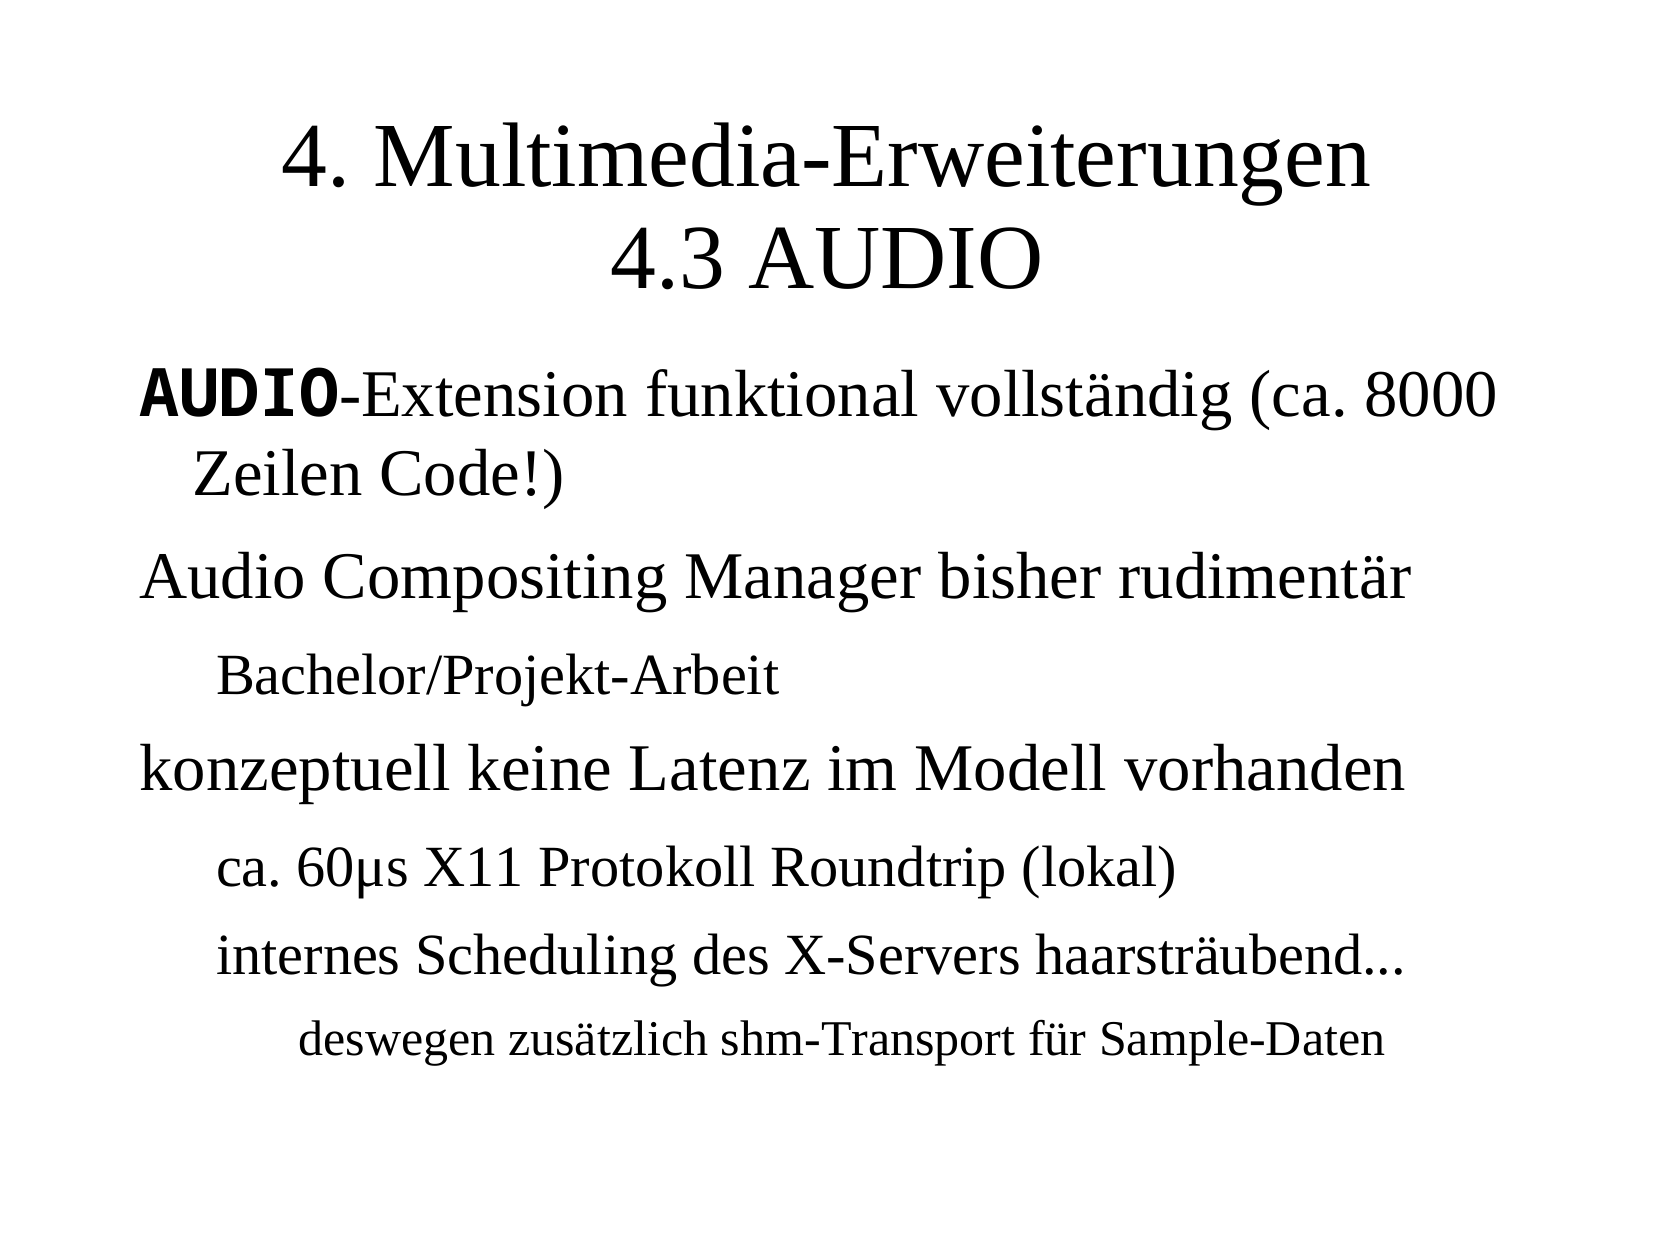

# 4. Multimedia-Erweiterungen 4.3 AUDIO
AUDIO-Extension funktional vollständig (ca. 8000 Zeilen Code!)
Audio Compositing Manager bisher rudimentär
Bachelor/Projekt-Arbeit
konzeptuell keine Latenz im Modell vorhanden
ca. 60μs X11 Protokoll Roundtrip (lokal)
internes Scheduling des X-Servers haarsträubend...
deswegen zusätzlich shm-Transport für Sample-Daten